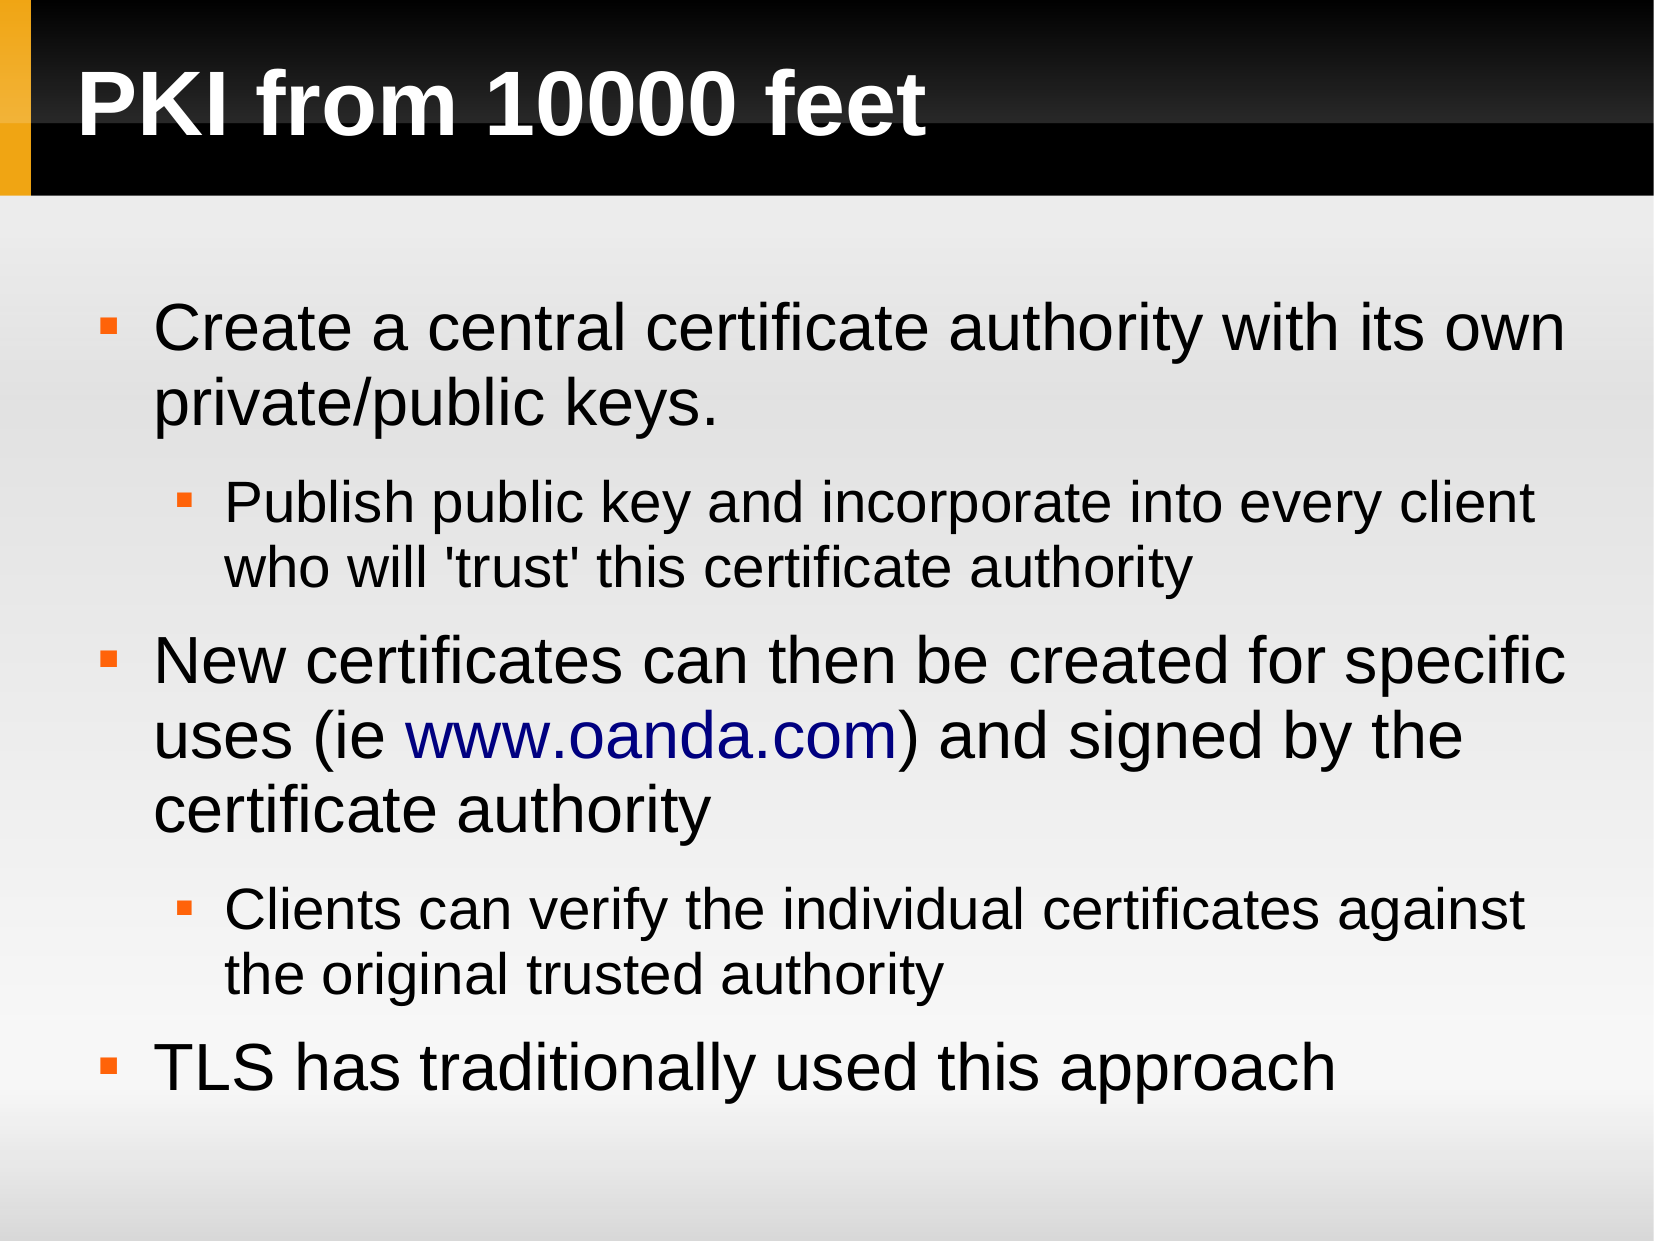

# PKI from 10000 feet
Create a central certificate authority with its own private/public keys.
Publish public key and incorporate into every client who will 'trust' this certificate authority
New certificates can then be created for specific uses (ie www.oanda.com) and signed by the certificate authority
Clients can verify the individual certificates against the original trusted authority
TLS has traditionally used this approach